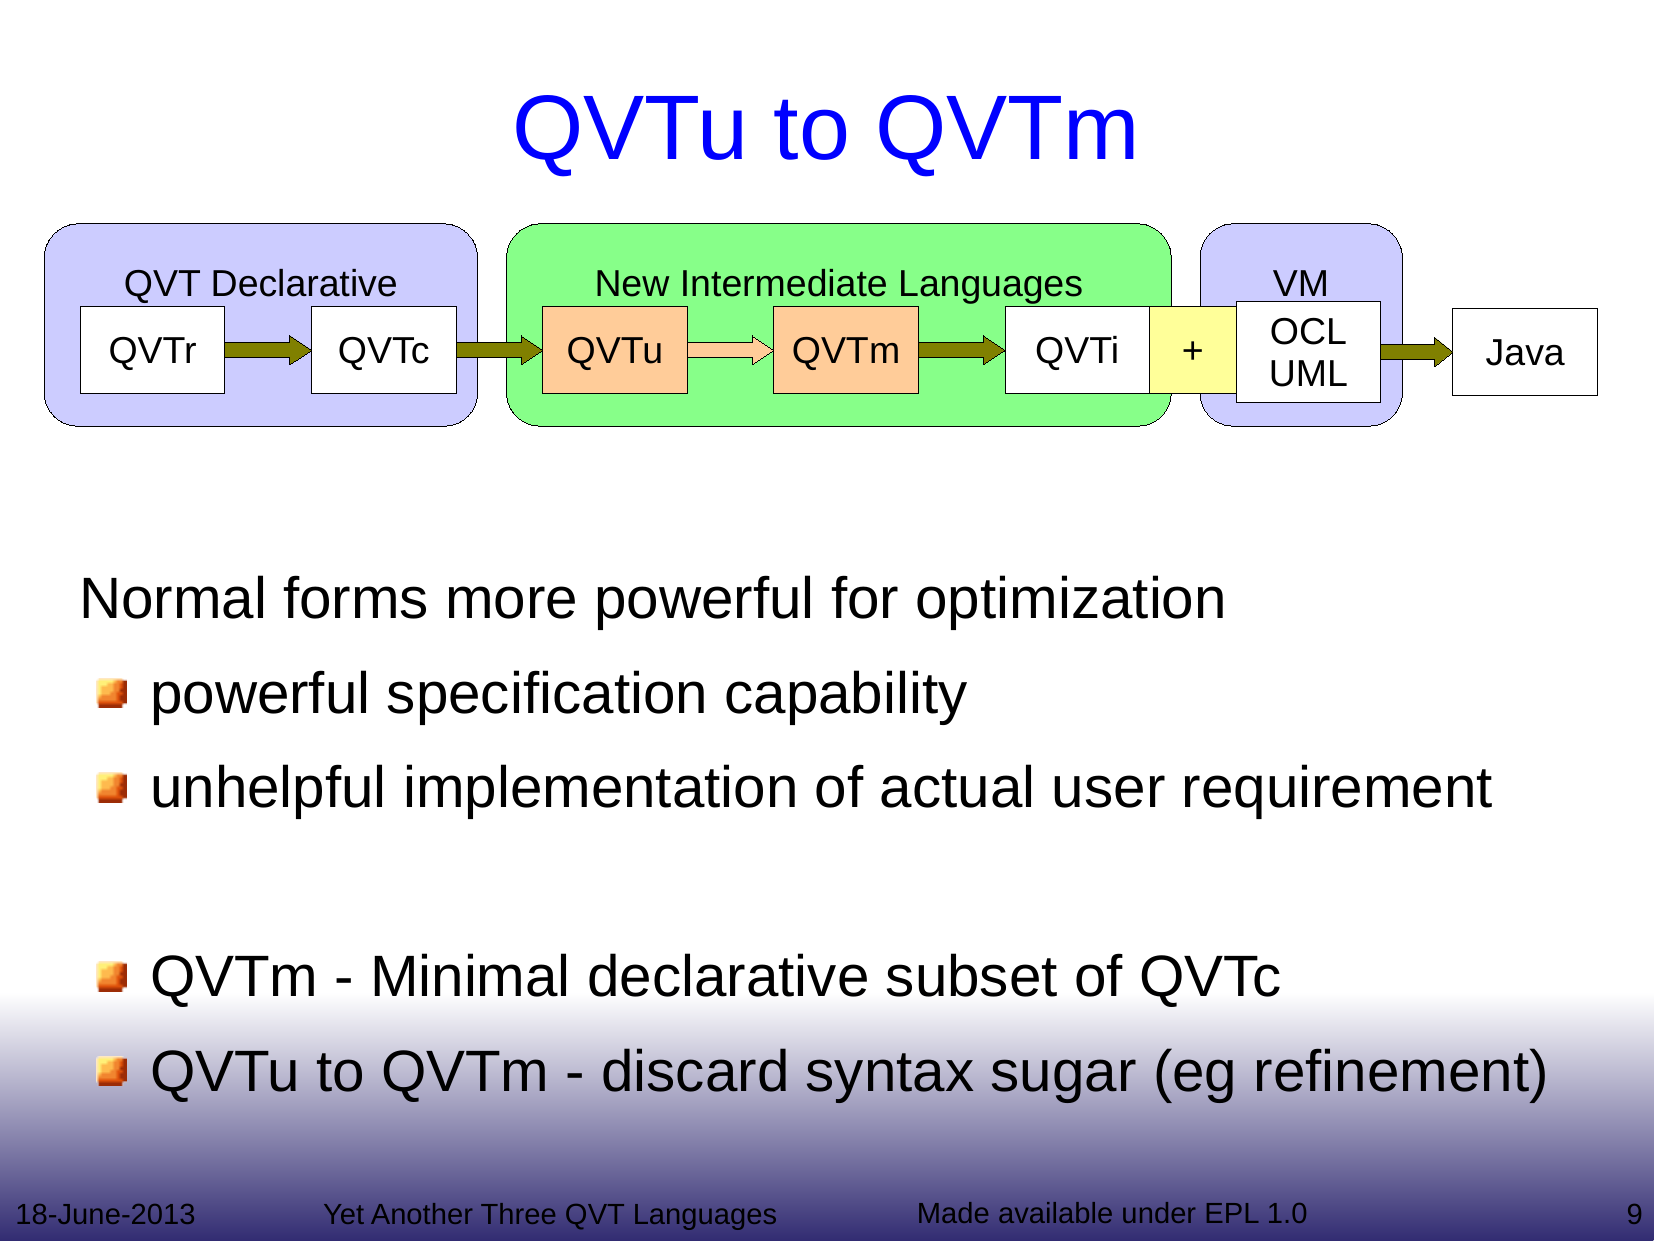

# QVTu to QVTm
QVT Declarative
New Intermediate Languages
VM
OCL
UML
QVTr
QVTc
QVTc
QVTu
QVTm
QVTi
QVTi
+
Java
Normal forms more powerful for optimization
powerful specification capability
unhelpful implementation of actual user requirement
QVTm - Minimal declarative subset of QVTc
QVTu to QVTm - discard syntax sugar (eg refinement)
18-June-2013
Yet Another Three QVT Languages
9